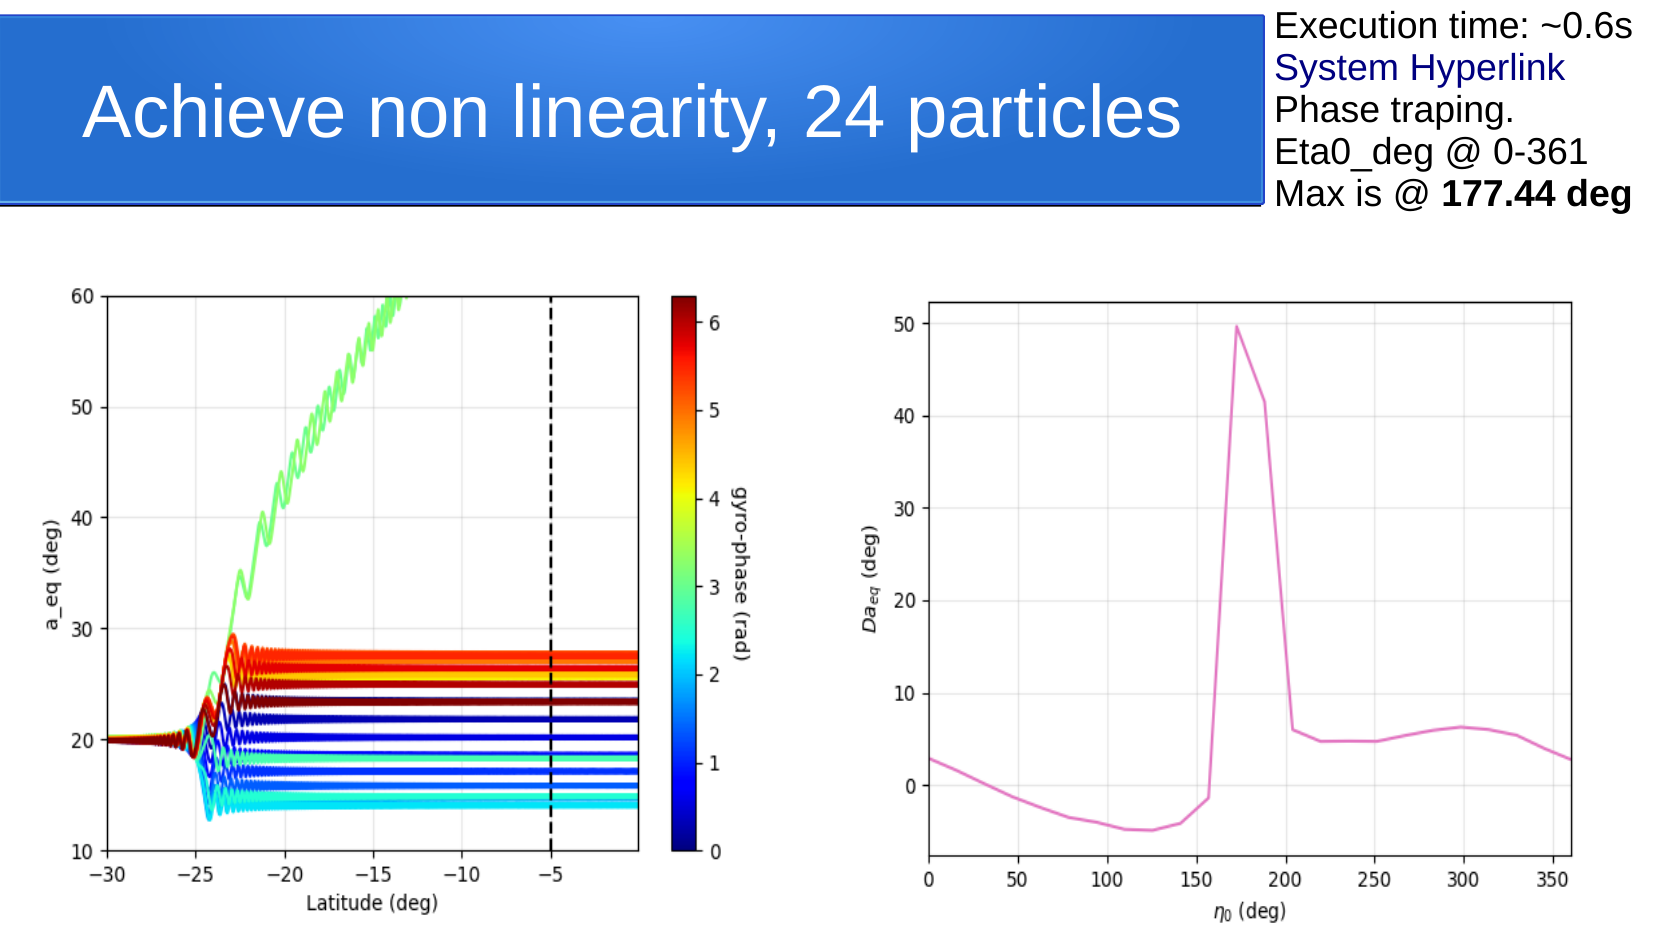

Execution time: ~0.6s
System Hyperlink
Phase traping.
Eta0_deg @ 0-361
Max is @ 177.44 deg
# Achieve non linearity, 24 particles